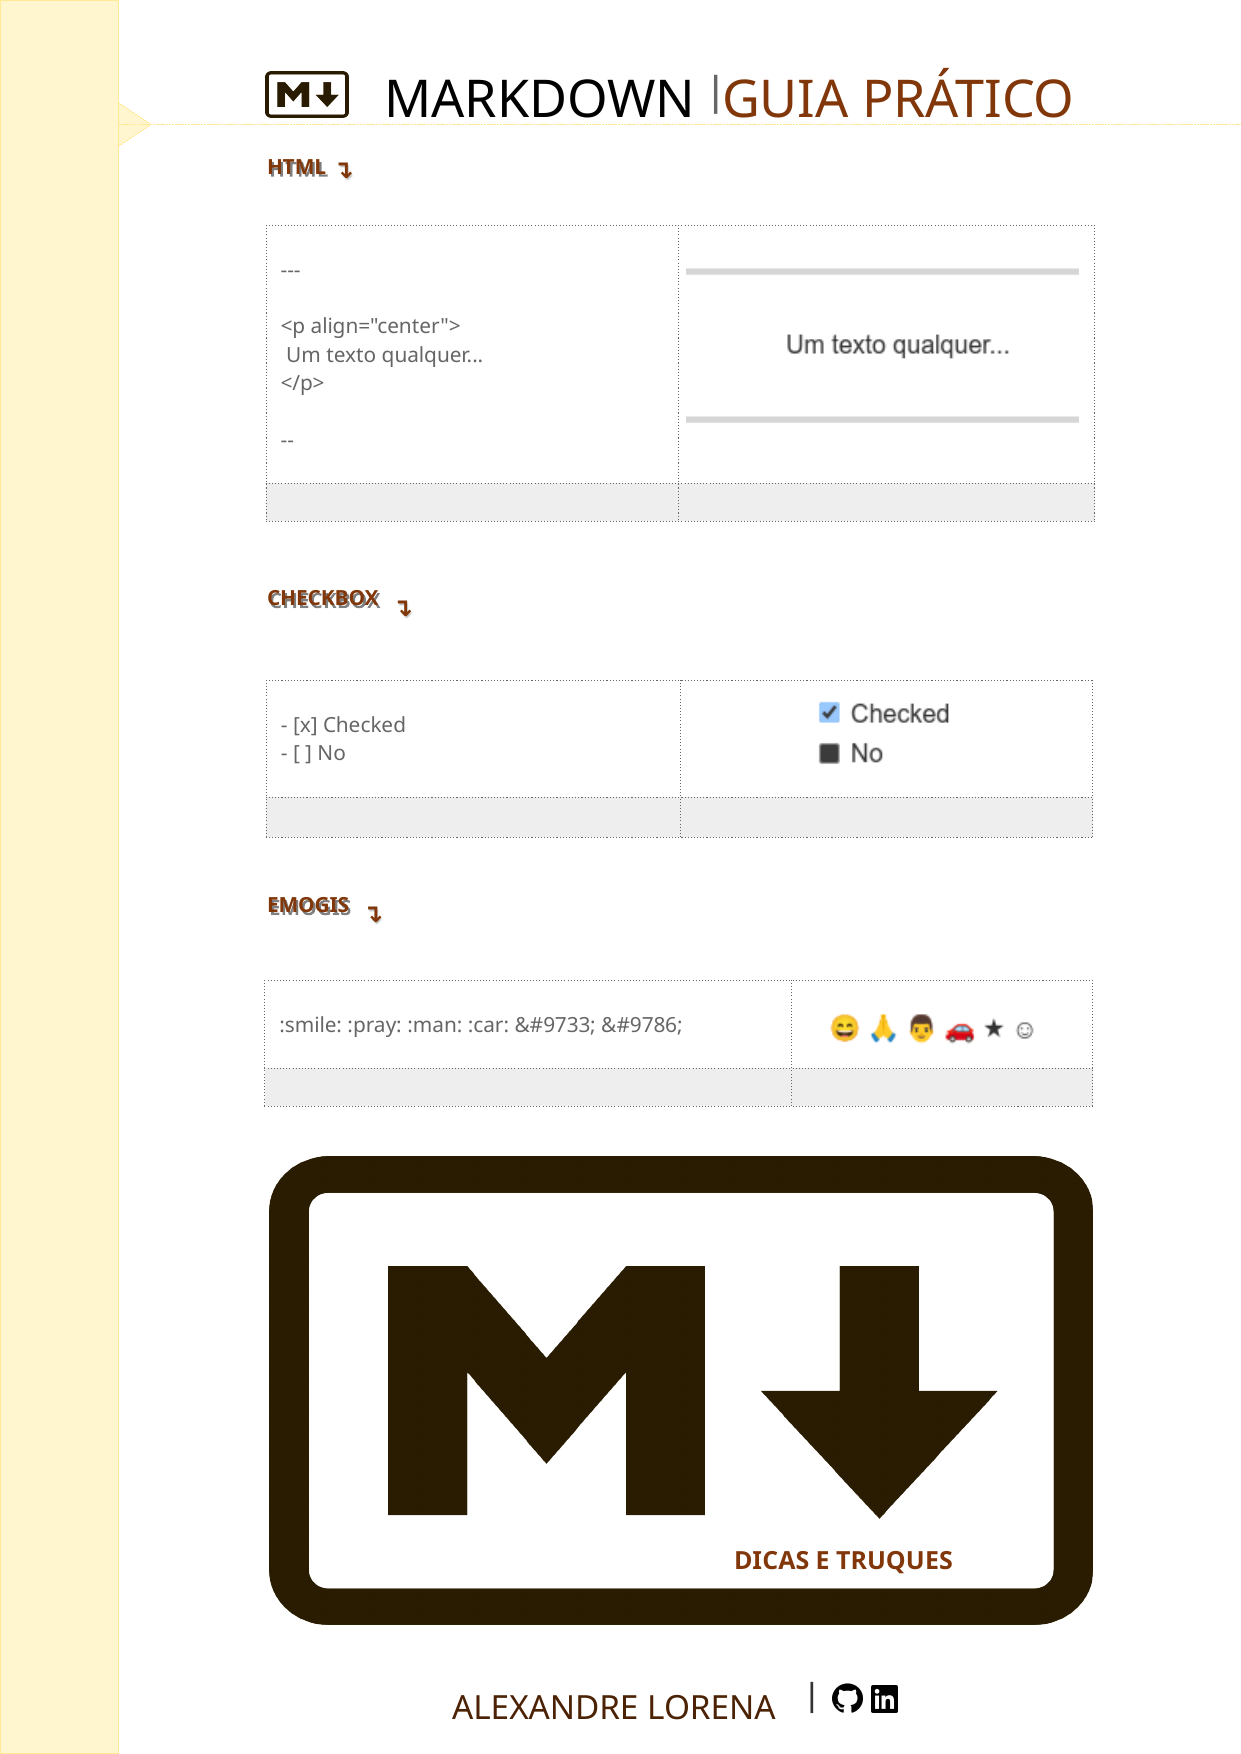

# MARKDOWN GUIA PRÁTICO
|
↴
HTML
HTML
| --- <p align="center"> Um texto qualquer... </p> -- | |
| --- | --- |
| | |
CHECKBOX
CHECKBOX
↴
| - [x] Checked - [ ] No | |
| --- | --- |
| | |
EMOGIS
EMOGIS
↴
| :smile: :pray: :man: :car: &#9733; &#9786; | |
| --- | --- |
| | |
DICAS E TRUQUES
|
ALEXANDRE LORENA